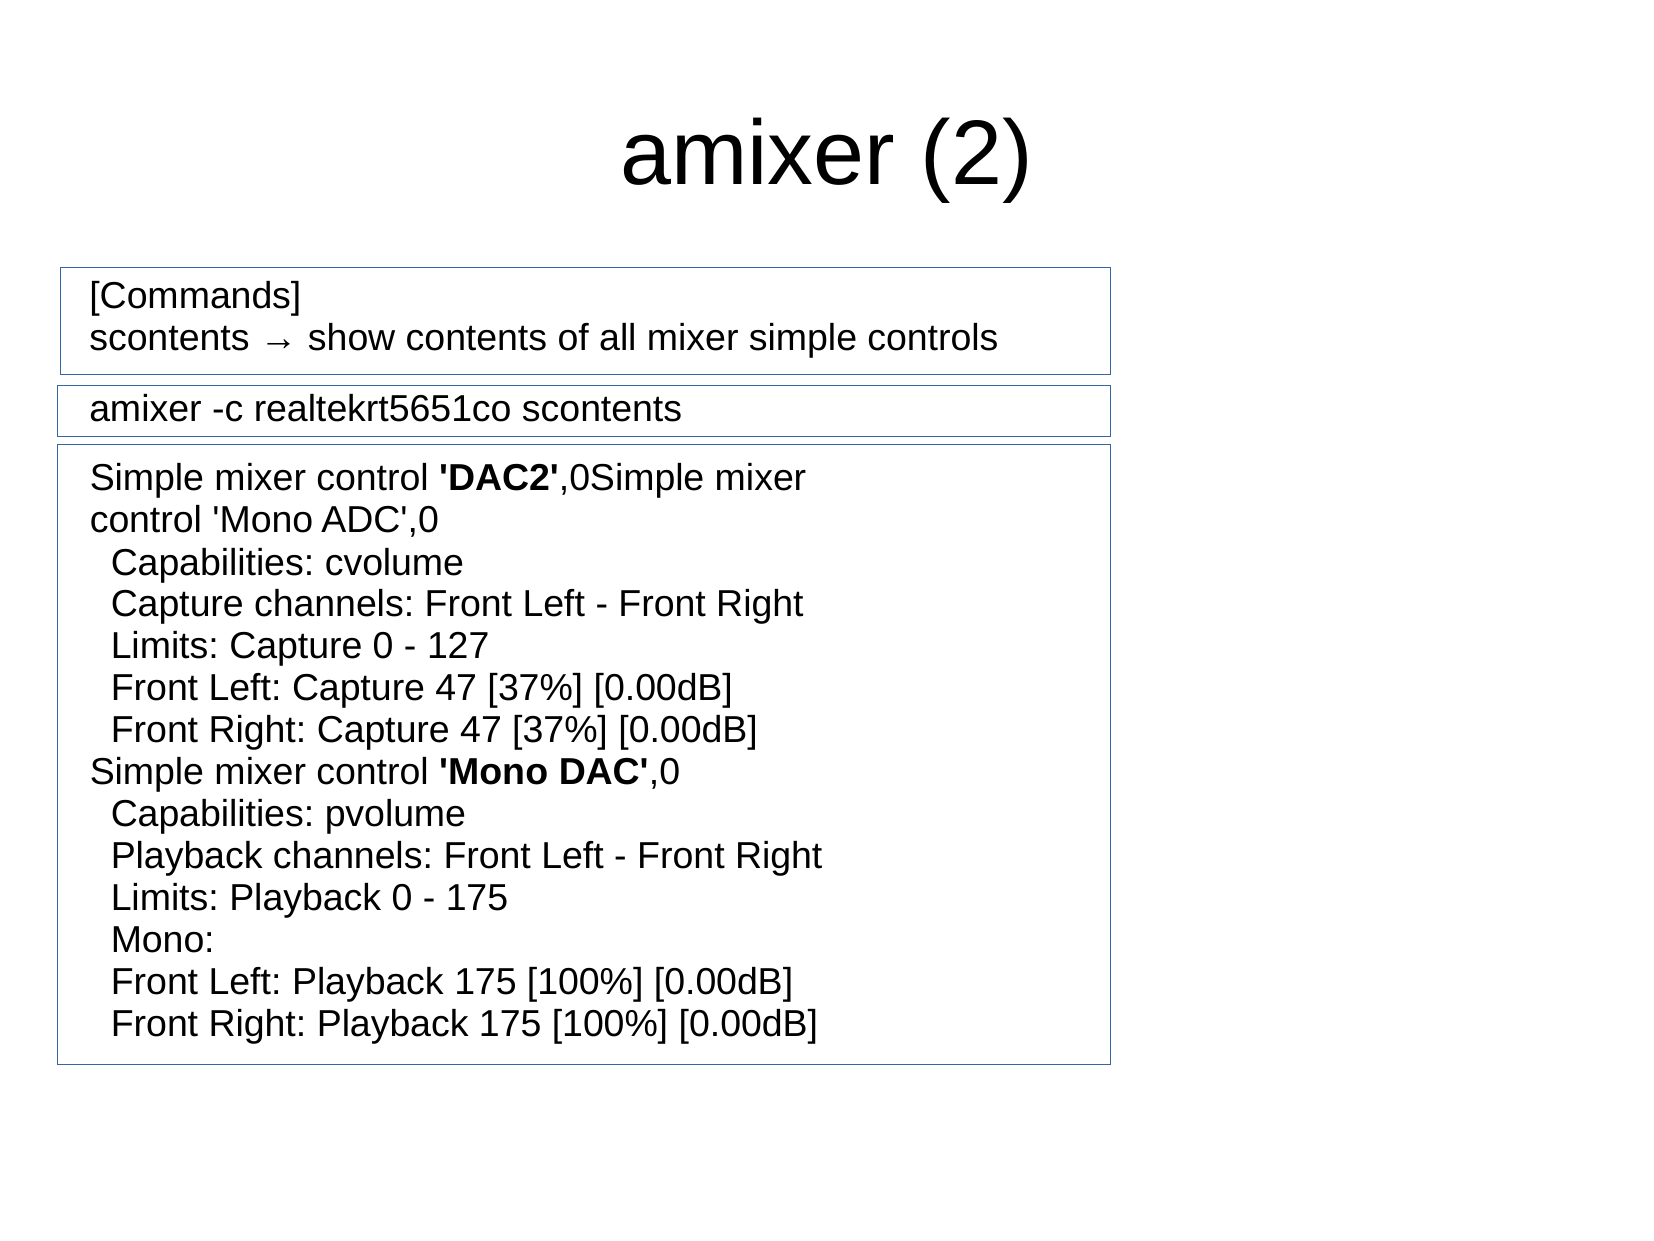

# amixer (2)
[Commands]
scontents → show contents of all mixer simple controls
amixer -c realtekrt5651co scontents
Simple mixer control 'DAC2',0Simple mixer control 'Mono ADC',0
 Capabilities: cvolume
 Capture channels: Front Left - Front Right
 Limits: Capture 0 - 127
 Front Left: Capture 47 [37%] [0.00dB]
 Front Right: Capture 47 [37%] [0.00dB]
Simple mixer control 'Mono DAC',0
 Capabilities: pvolume
 Playback channels: Front Left - Front Right
 Limits: Playback 0 - 175
 Mono:
 Front Left: Playback 175 [100%] [0.00dB]
 Front Right: Playback 175 [100%] [0.00dB]